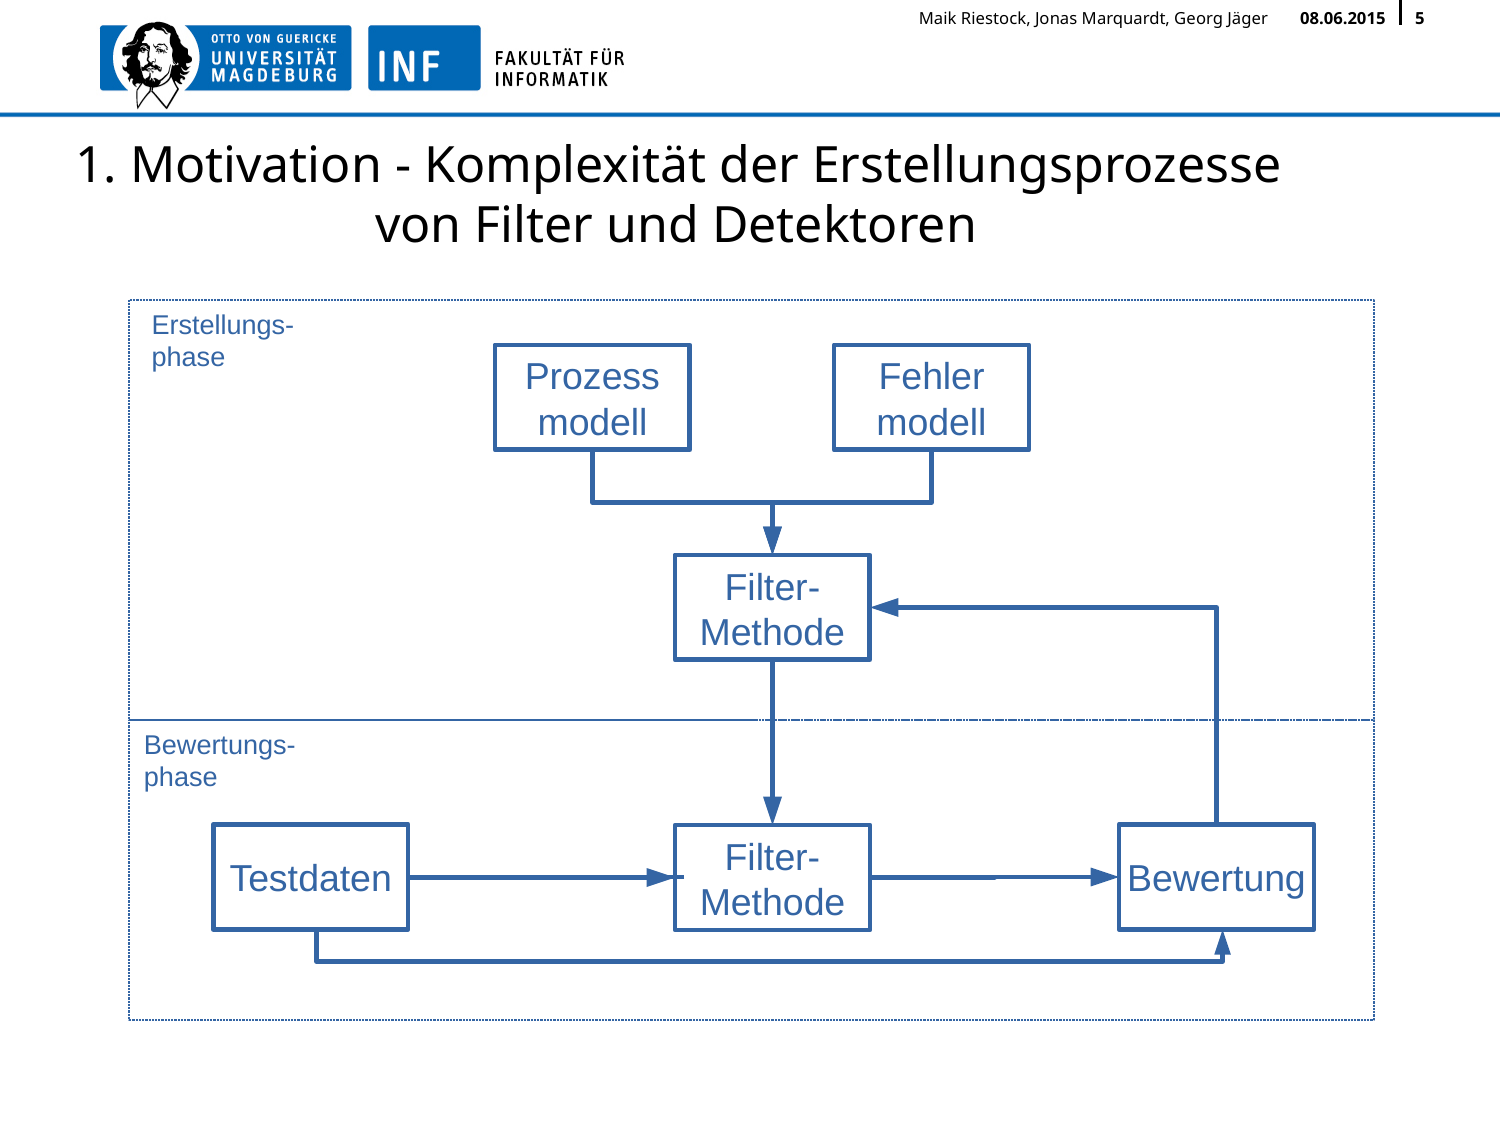

1. Motivation - Komplexität der Erstellungsprozesse					von Filter und Detektoren
Erstellungs-
phase
Prozess
modell
Fehler
modell
Filter-
Methode
Bewertungs-
phase
Testdaten
Bewertung
Filter-
Methode